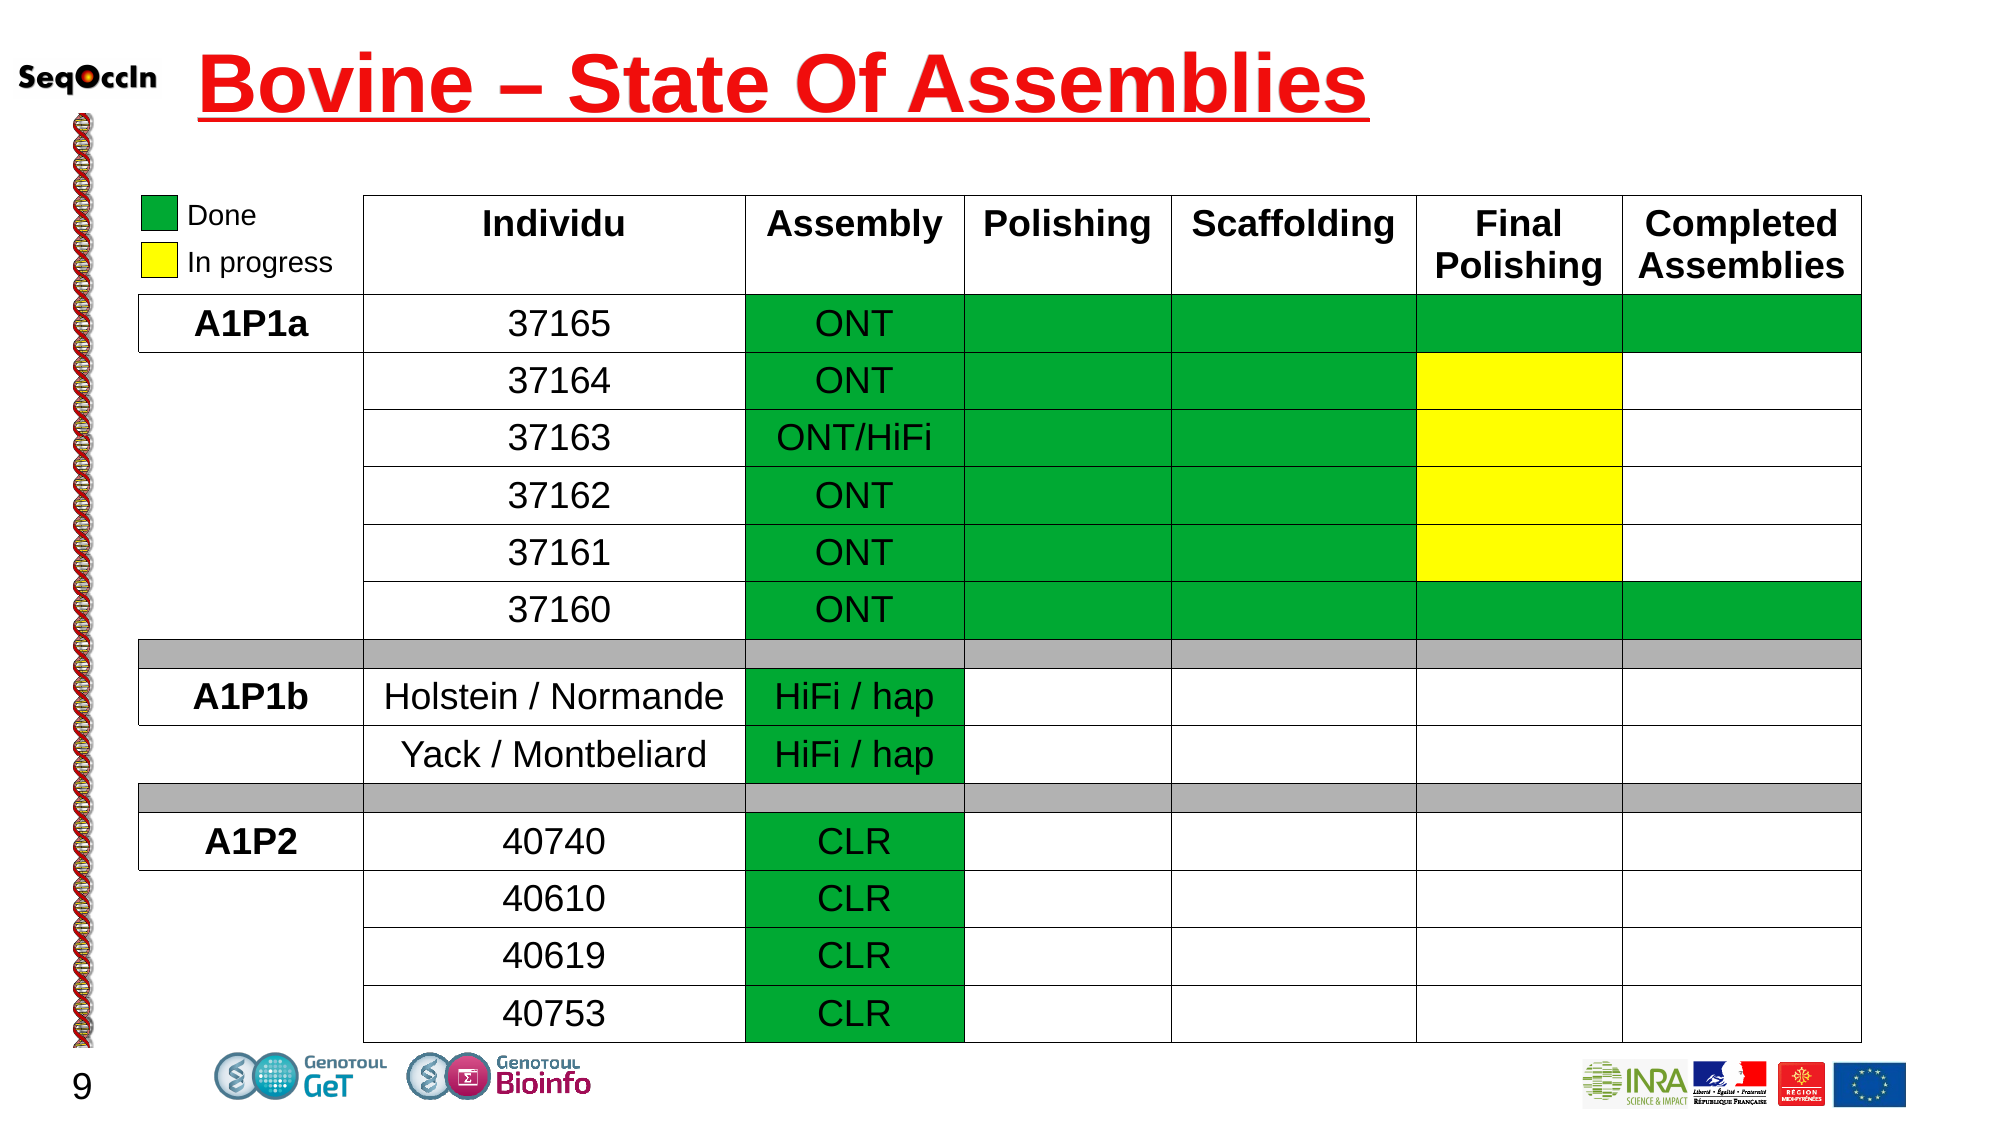

Bovine – State of assemblies
Done
| | Individu | Assembly | Polishing | Scaffolding | Final Polishing | Completed Assemblies |
| --- | --- | --- | --- | --- | --- | --- |
| A1P1a | 37165 | ONT | | | | |
| | 37164 | ONT | | | | |
| | 37163 | ONT/HiFi | | | | |
| | 37162 | ONT | | | | |
| | 37161 | ONT | | | | |
| | 37160 | ONT | | | | |
| | | | | | | |
| A1P1b | Holstein / Normande | HiFi / hap | | | | |
| | Yack / Montbeliard | HiFi / hap | | | | |
| | | | | | | |
| A1P2 | 40740 | CLR | | | | |
| | 40610 | CLR | | | | |
| | 40619 | CLR | | | | |
| | 40753 | CLR | | | | |
In progress